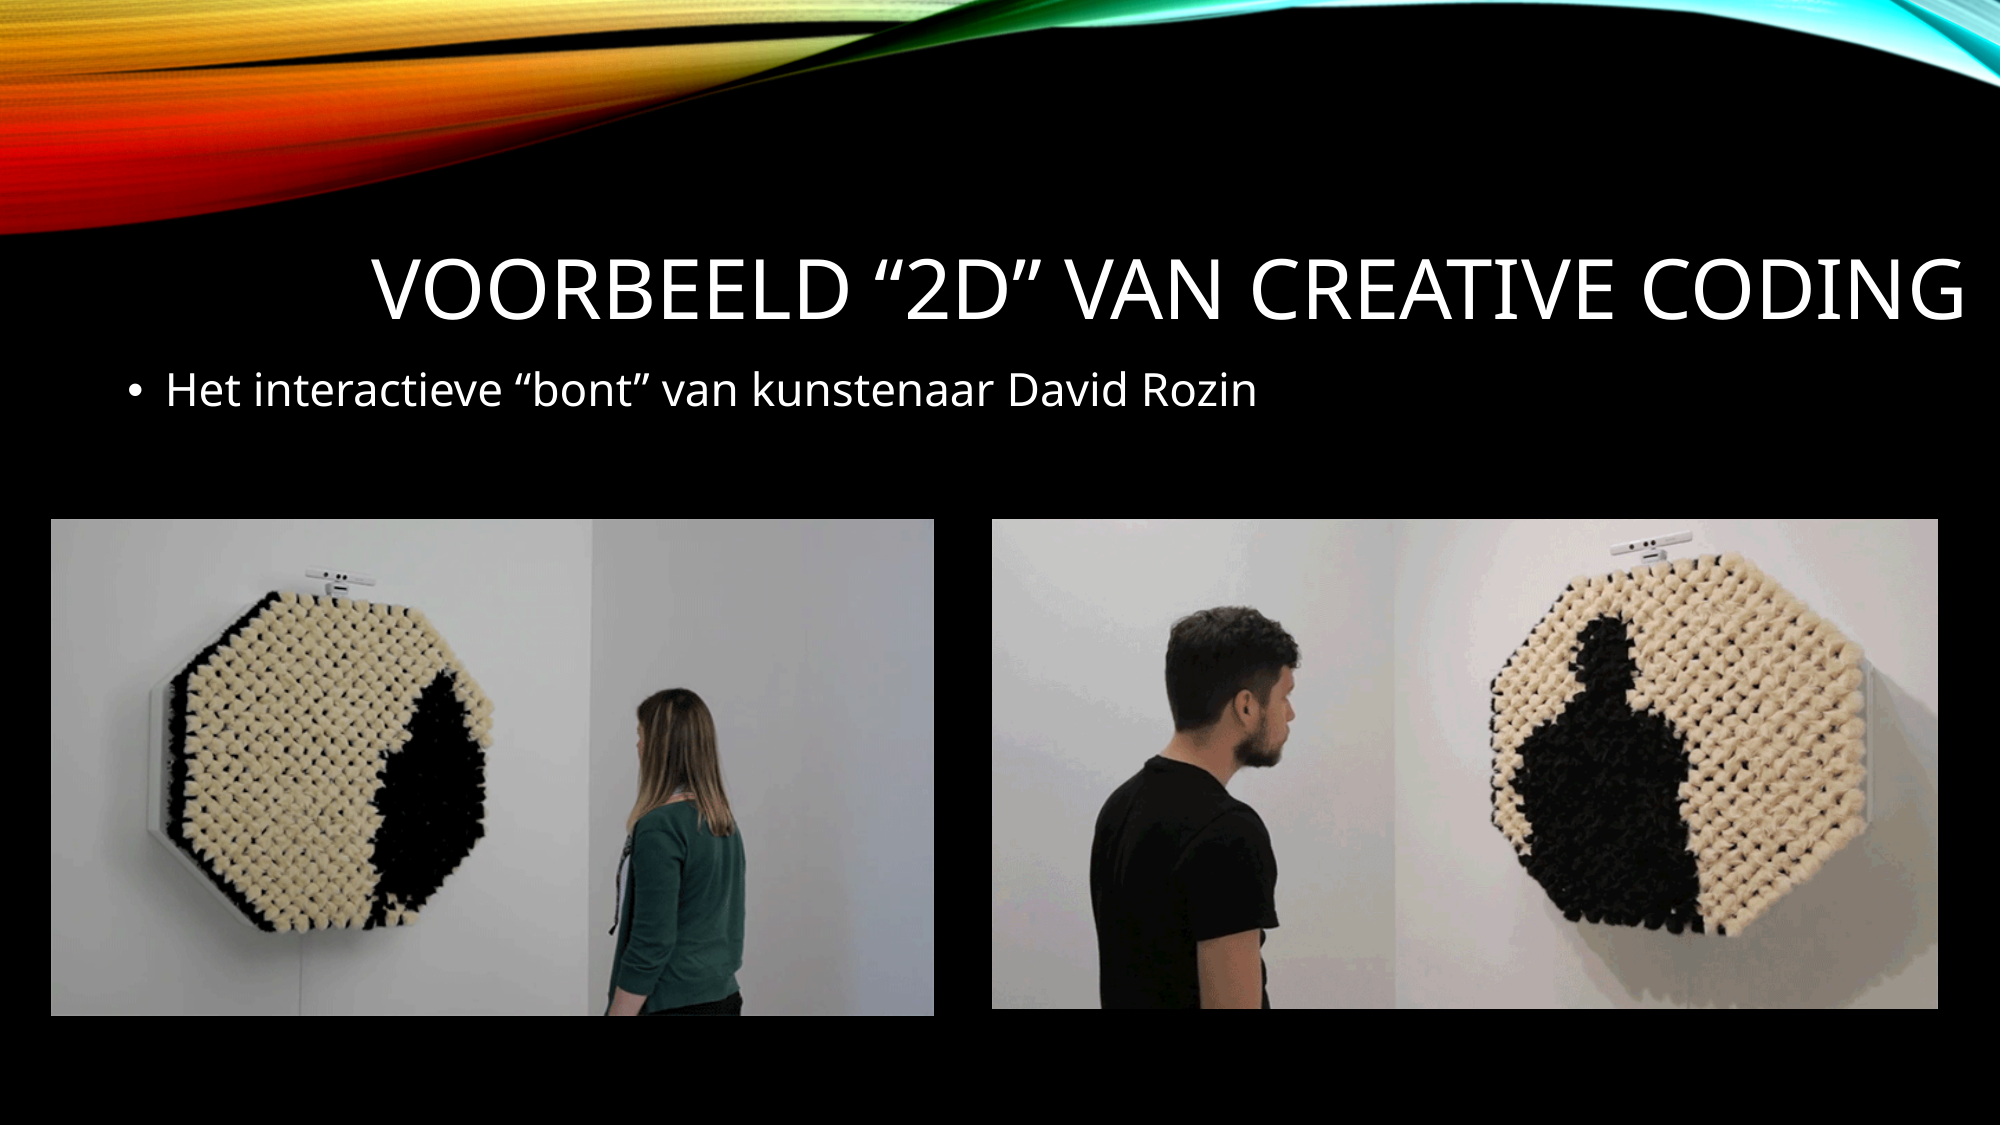

Voorbeeld “2d” van creative coding
Het interactieve “bont” van kunstenaar David Rozin